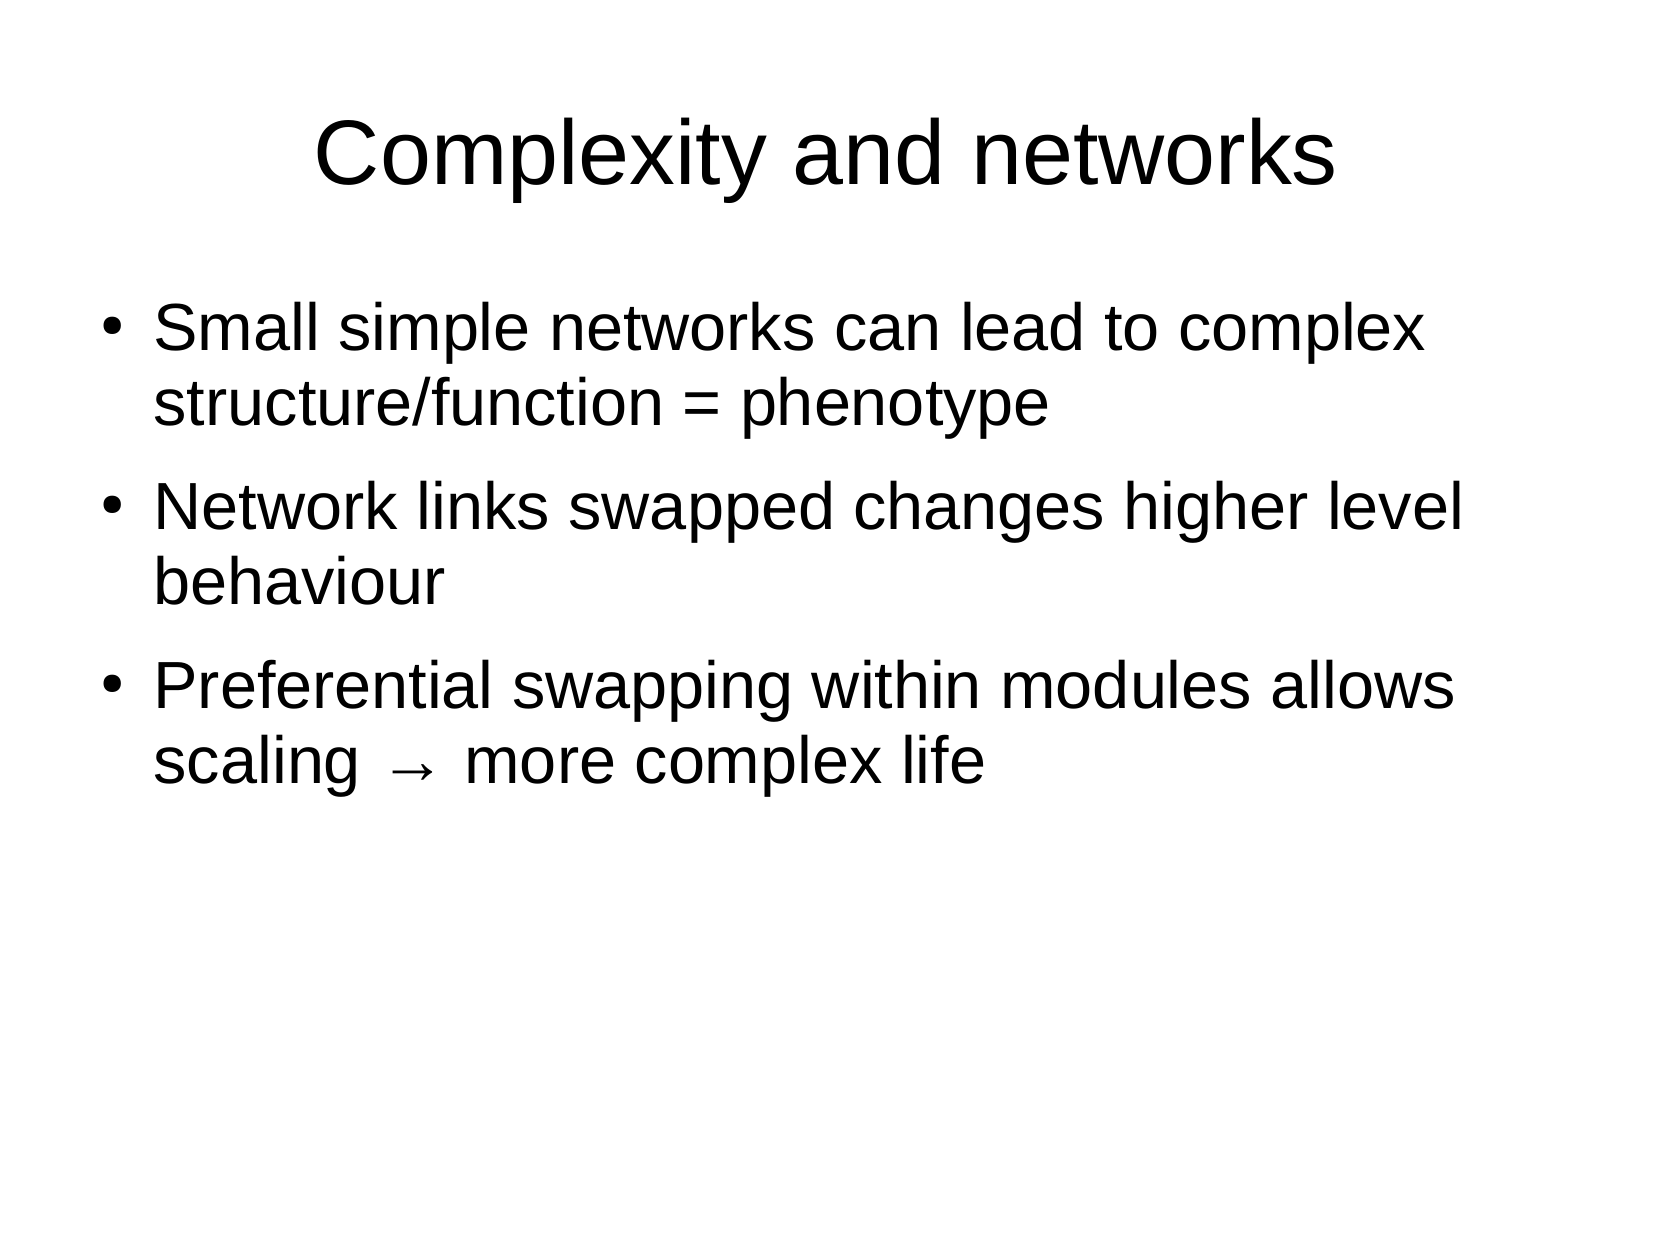

# Complexity and networks
Small simple networks can lead to complex structure/function = phenotype
Network links swapped changes higher level behaviour
Preferential swapping within modules allows scaling → more complex life